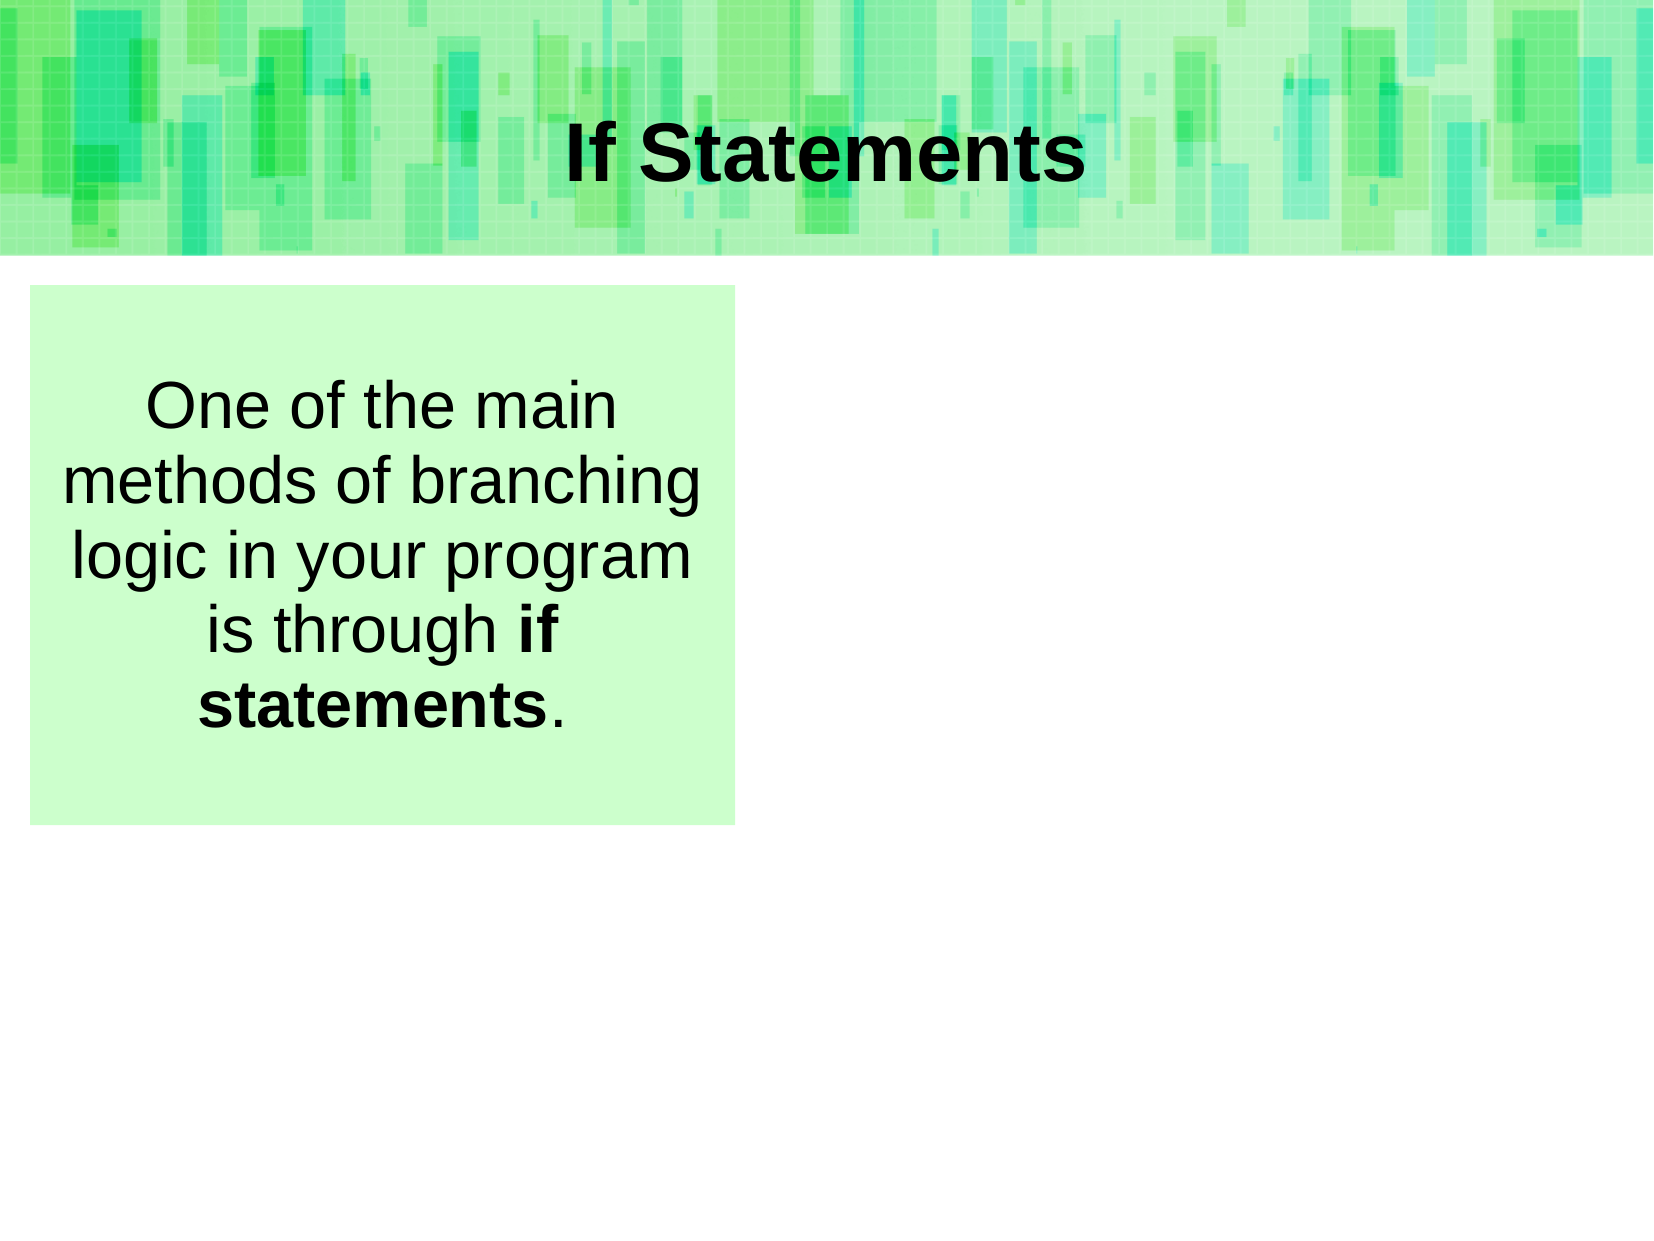

# If Statements
One of the main methods of branching logic in your program is through if statements.